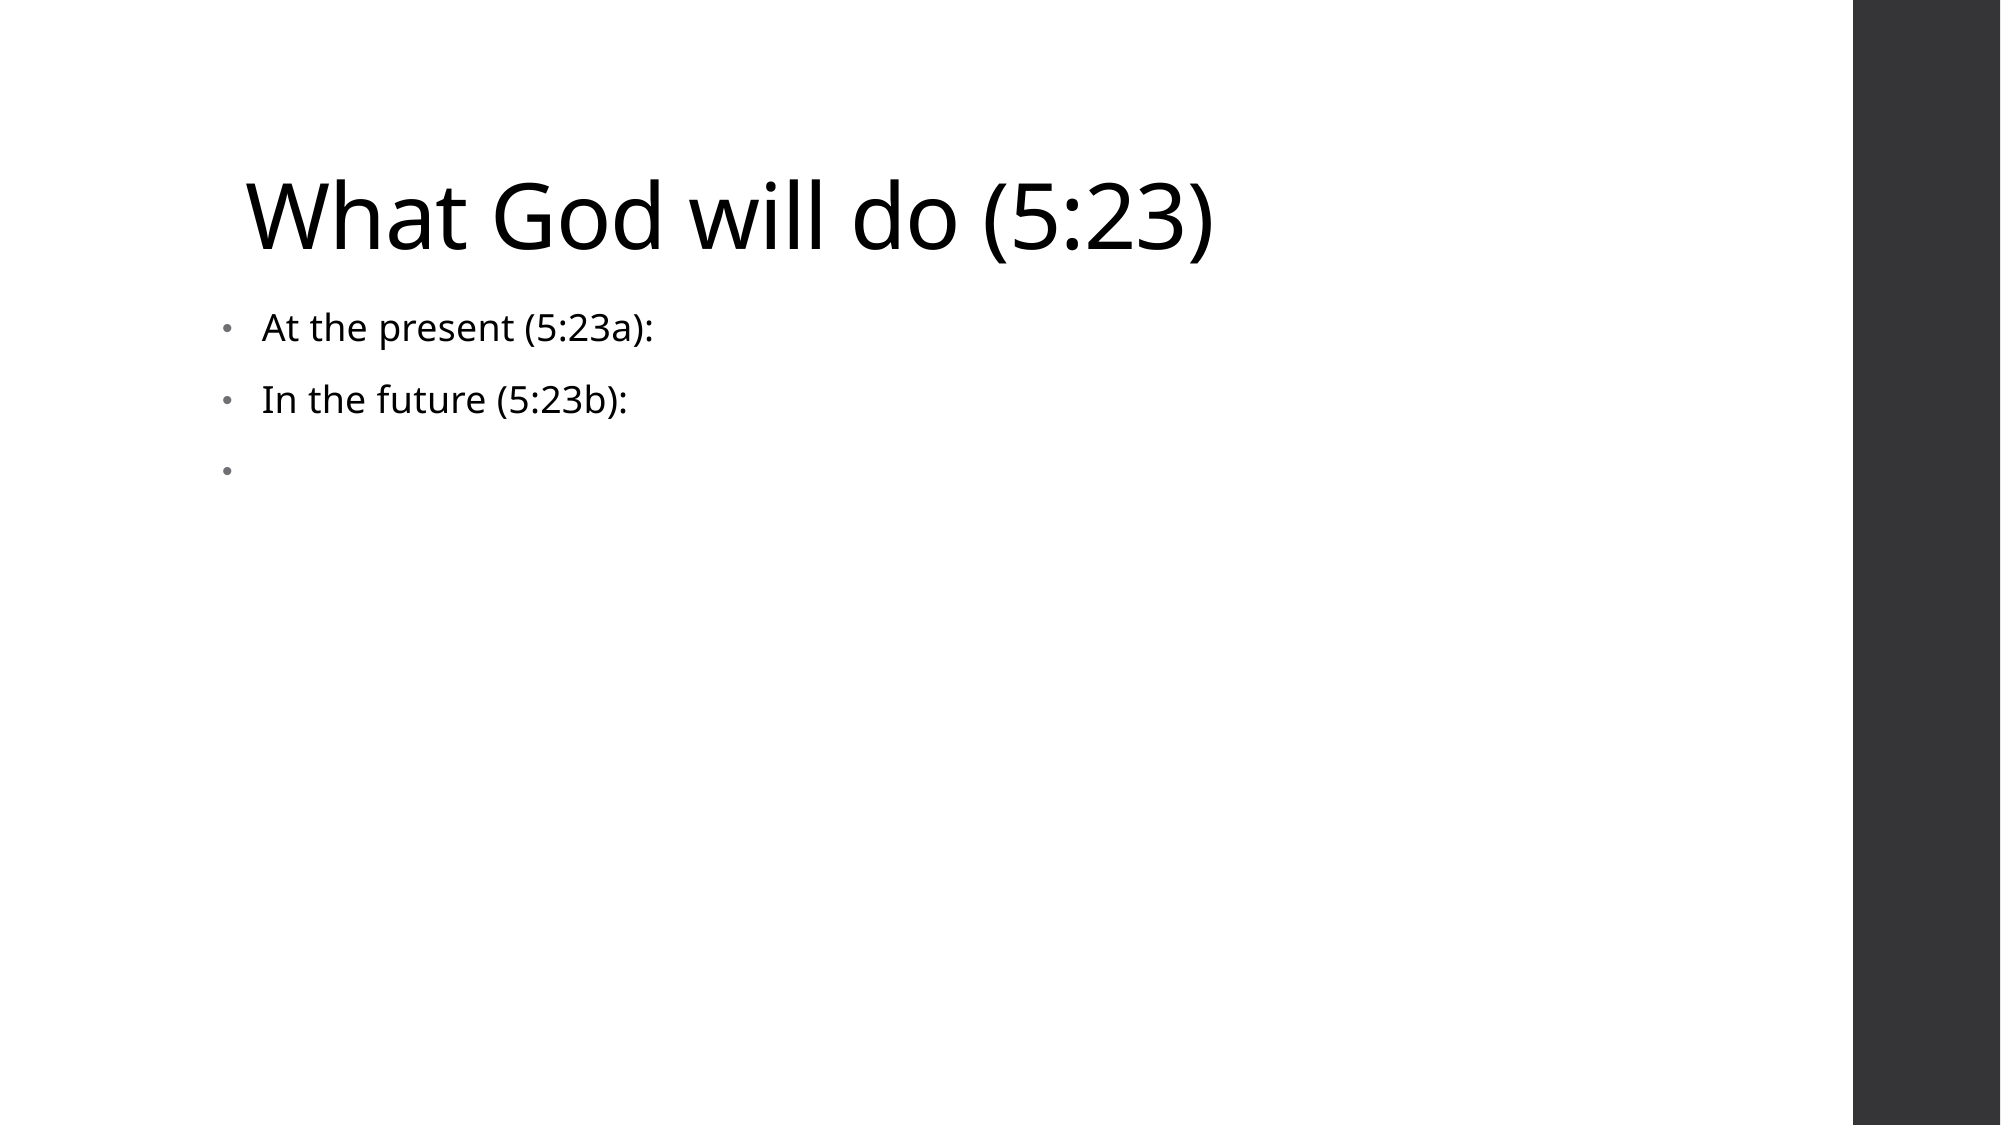

# What God will do (5:23)
 At the present (5:23a):
 In the future (5:23b):